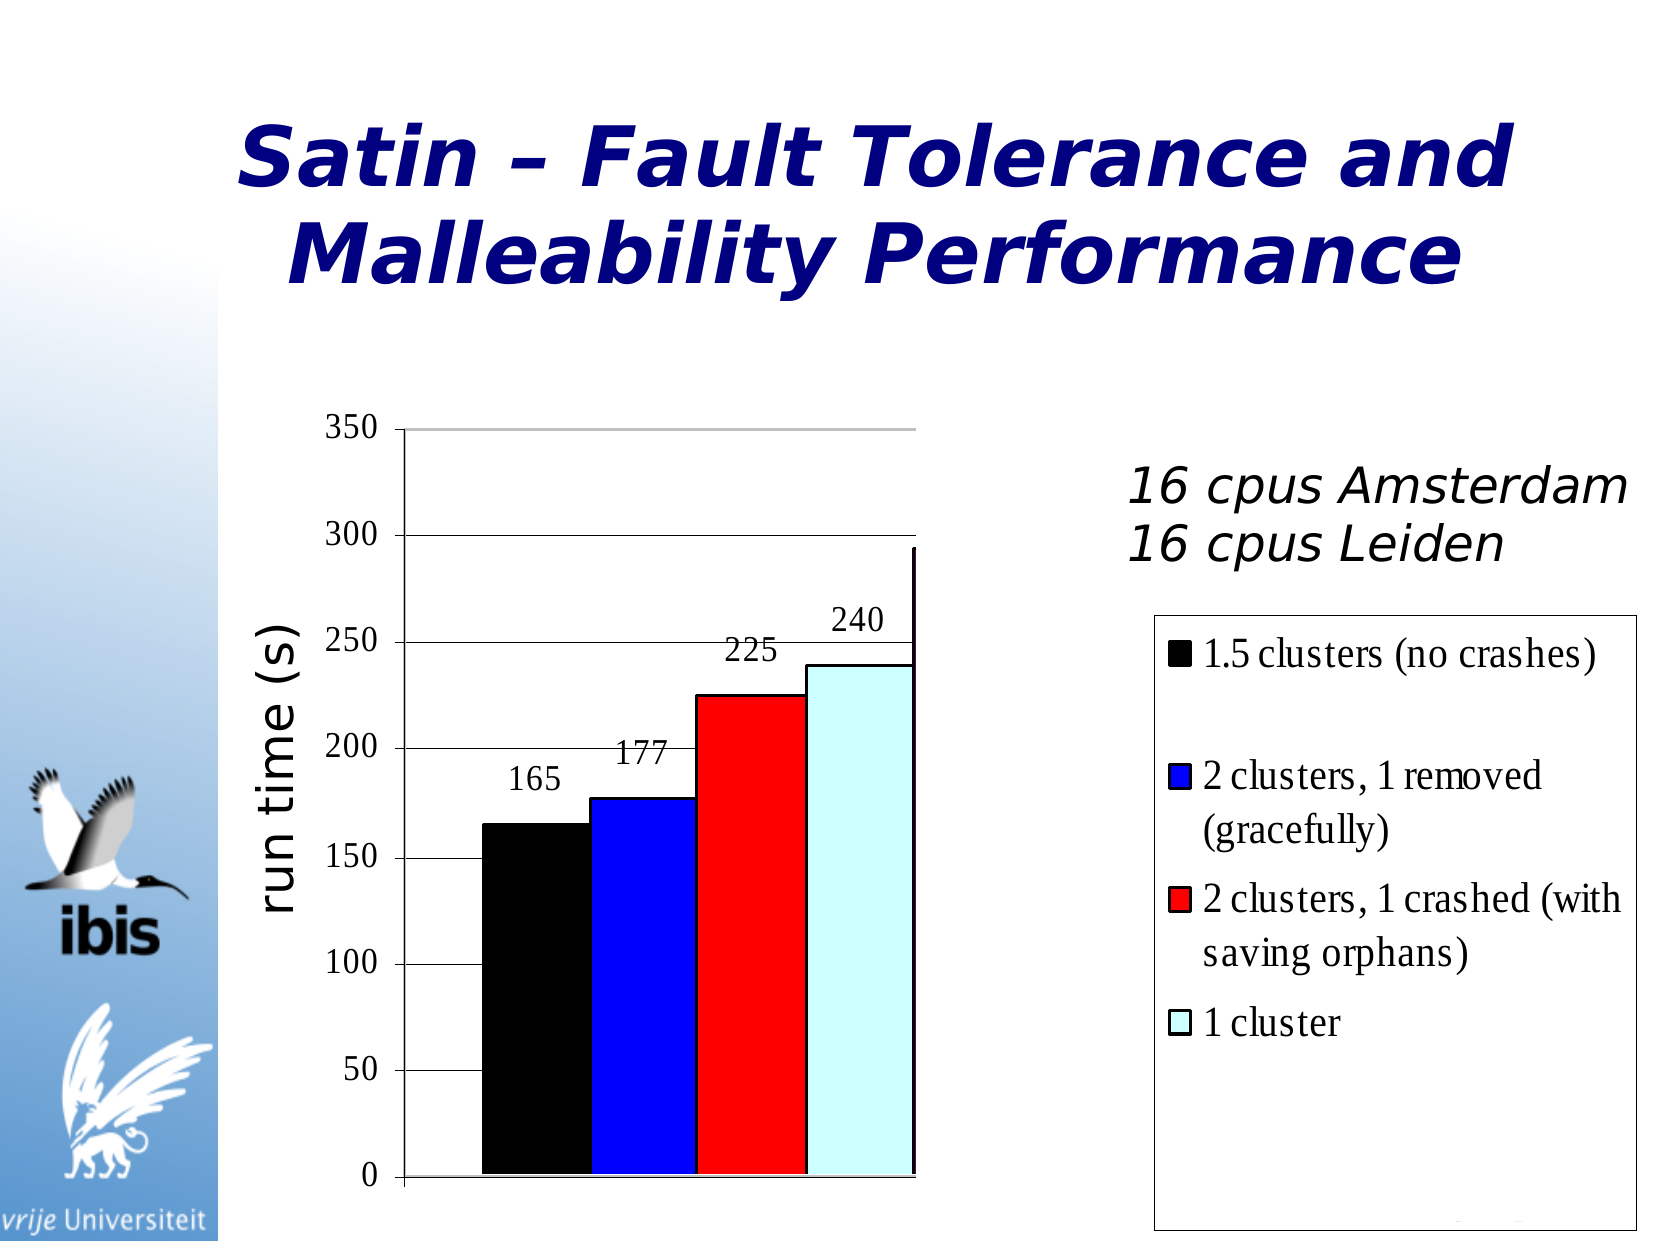

# Satin – Fault Tolerance and Malleability Performance
16 cpus Amsterdam
16 cpus Leiden
run time (s)